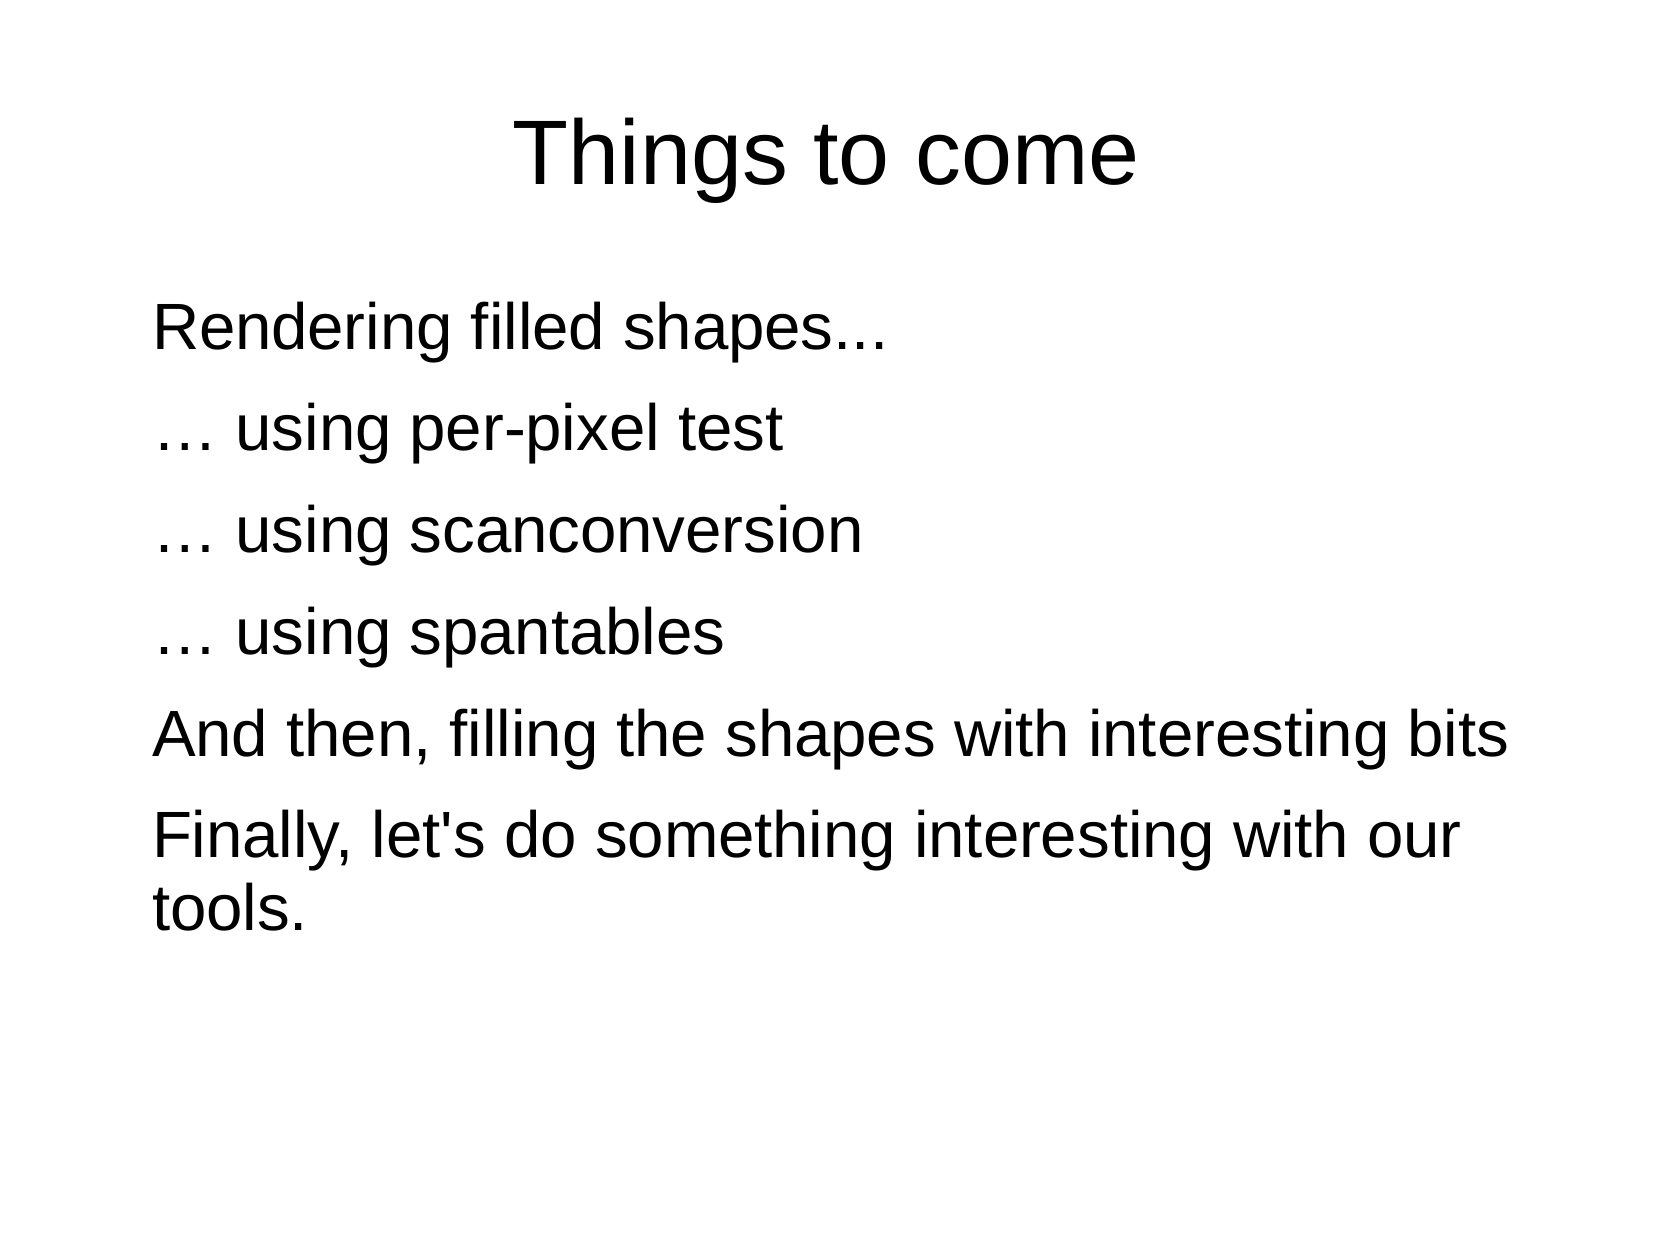

# Things to come
Rendering filled shapes...
… using per-pixel test
… using scanconversion
… using spantables
And then, filling the shapes with interesting bits
Finally, let's do something interesting with our tools.